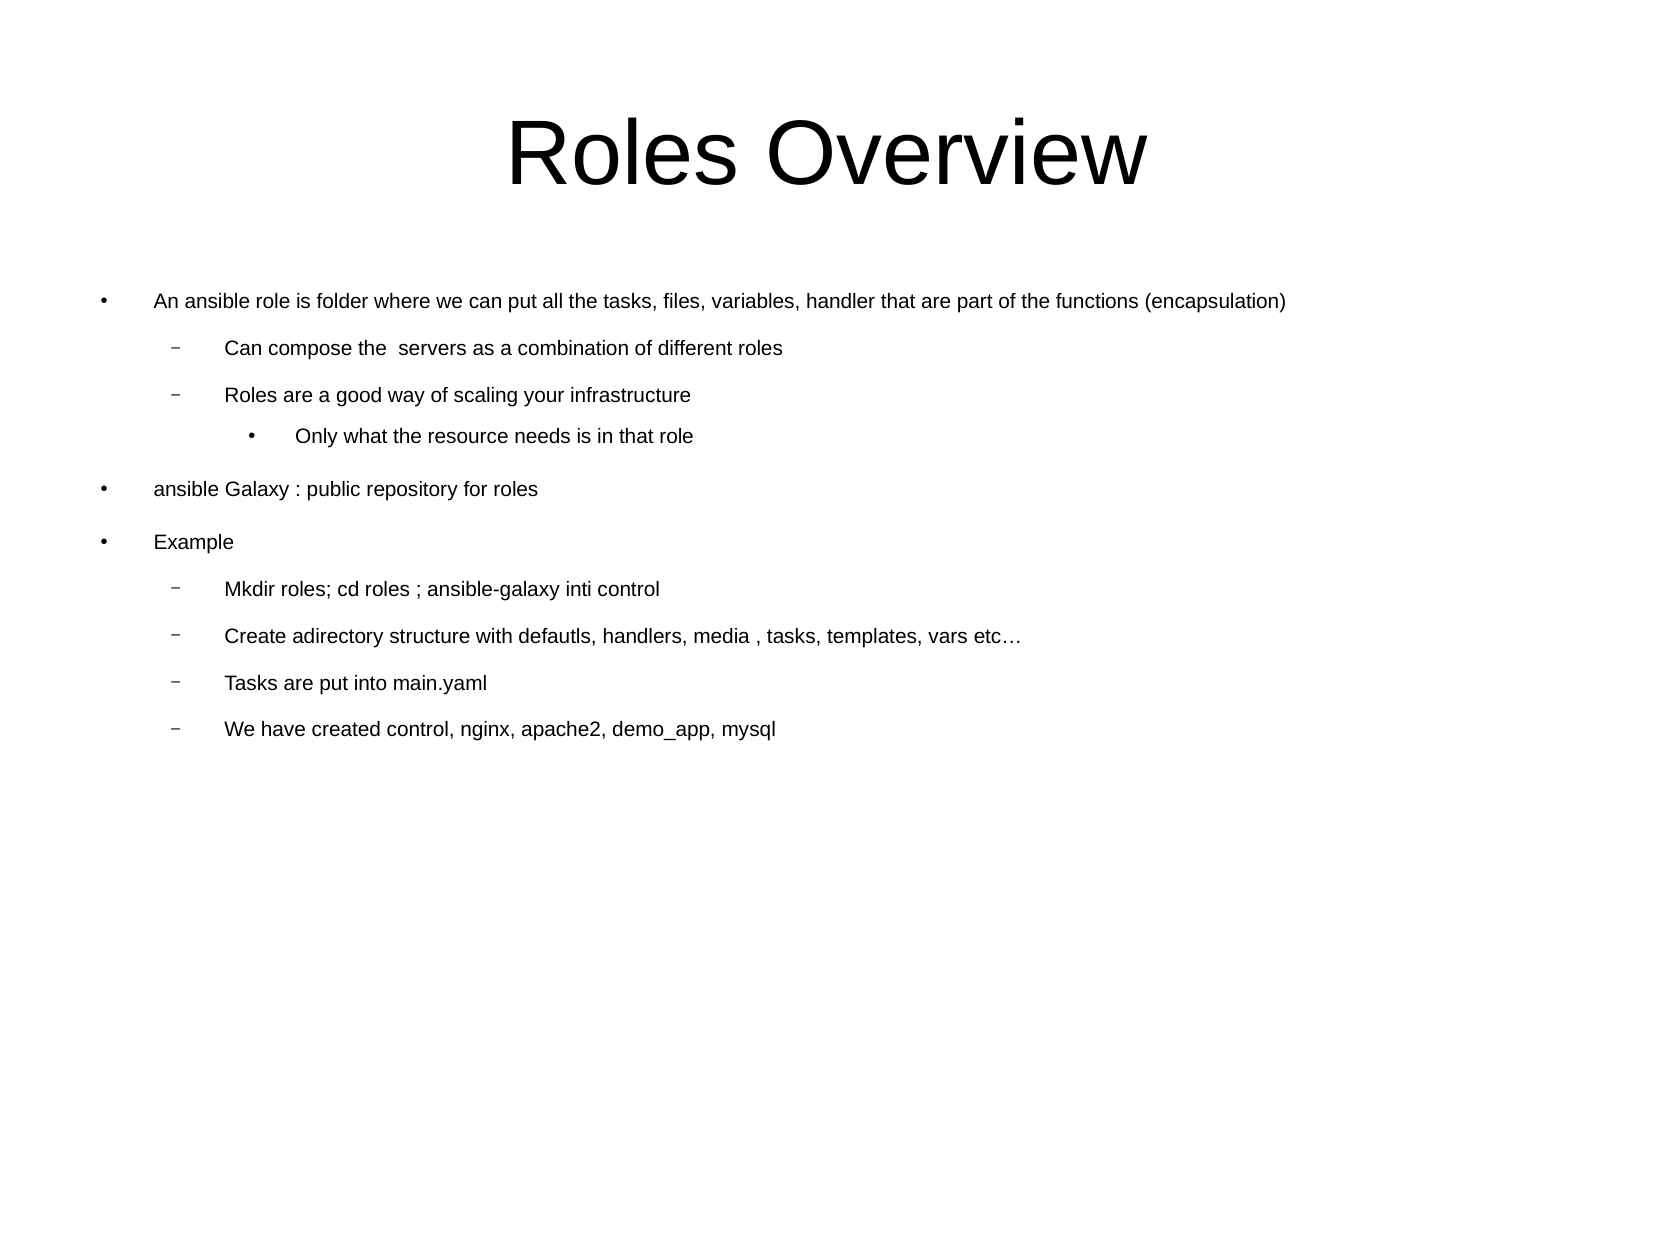

# Roles Overview
An ansible role is folder where we can put all the tasks, files, variables, handler that are part of the functions (encapsulation)
Can compose the servers as a combination of different roles
Roles are a good way of scaling your infrastructure
Only what the resource needs is in that role
ansible Galaxy : public repository for roles
Example
Mkdir roles; cd roles ; ansible-galaxy inti control
Create adirectory structure with defautls, handlers, media , tasks, templates, vars etc…
Tasks are put into main.yaml
We have created control, nginx, apache2, demo_app, mysql